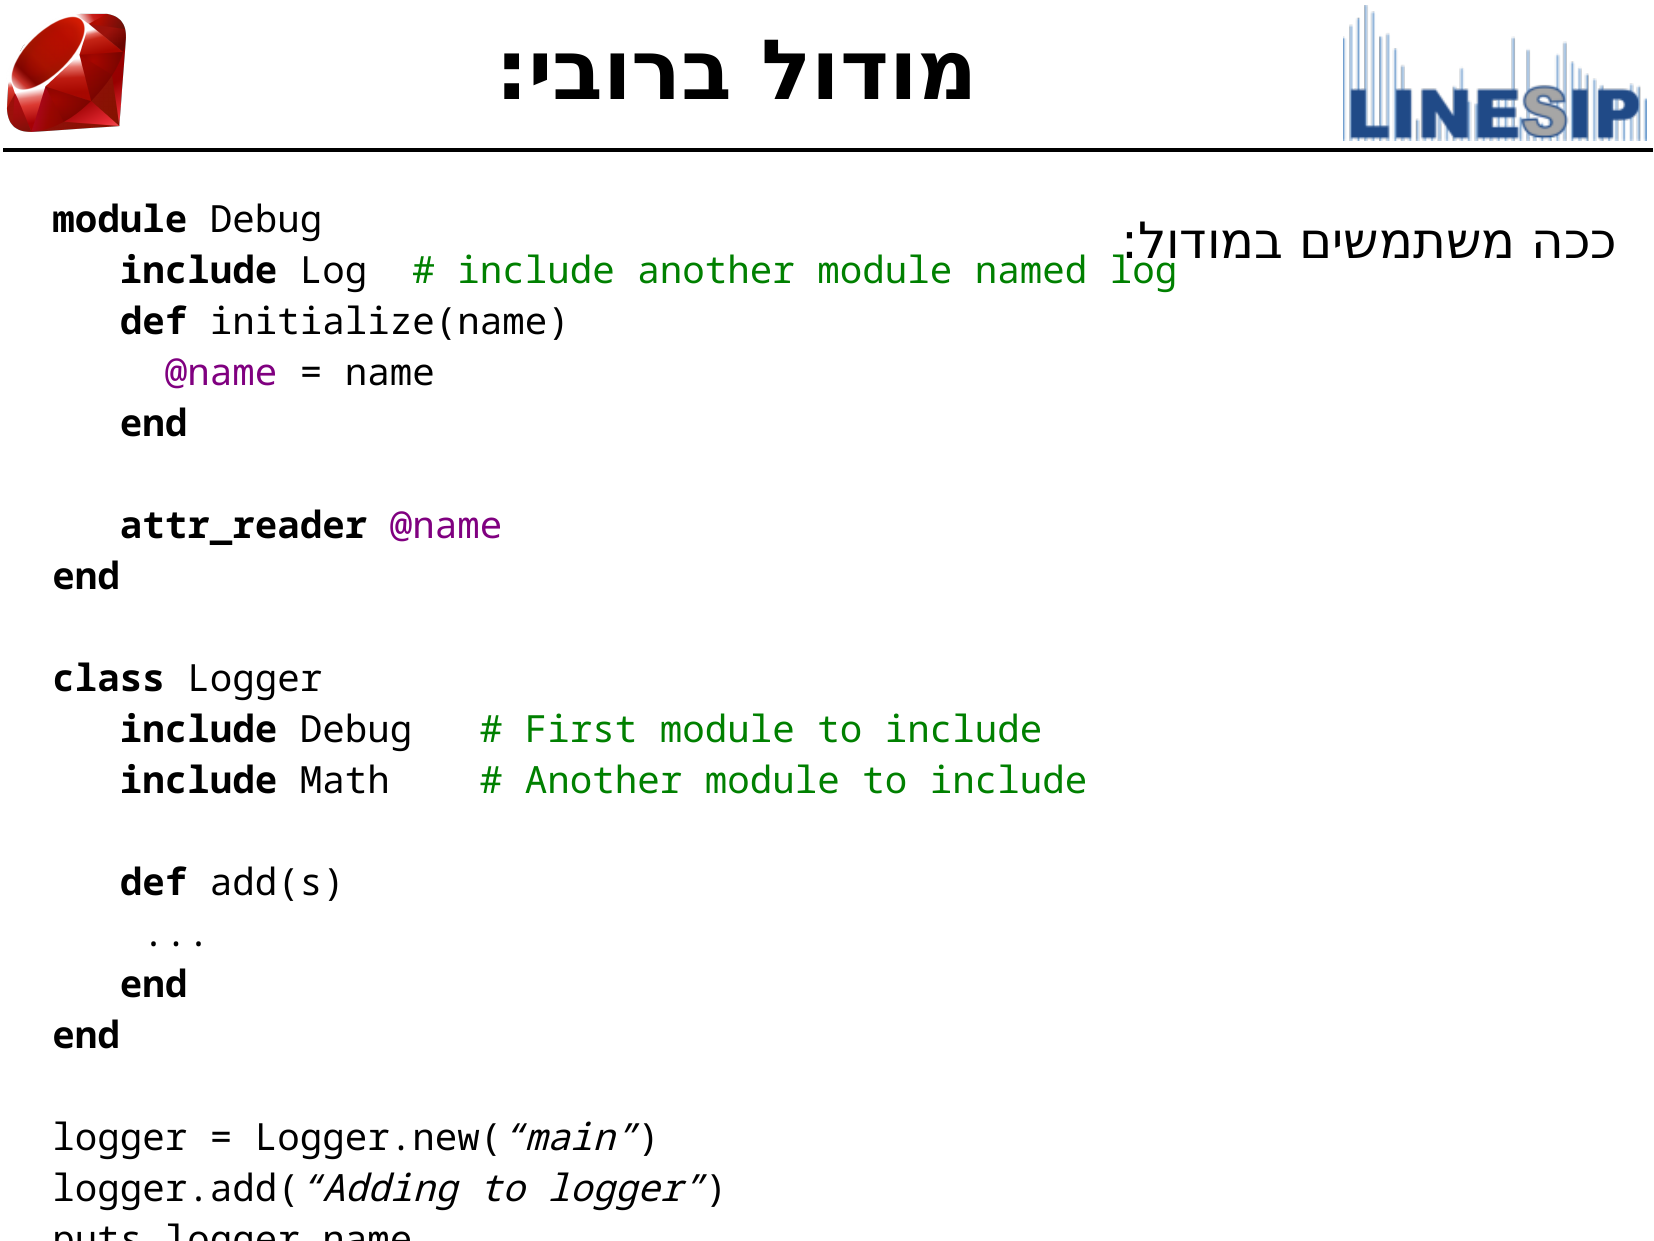

מודול ברובי:
ככה משתמשים במודול:
module Debug
 include Log # include another module named log
 def initialize(name)
 @name = name
 end
 attr_reader @name
end
class Logger
 include Debug # First module to include
 include Math # Another module to include
 def add(s)
 ...
 end
end
logger = Logger.new(“main”)
logger.add(“Adding to logger”)
puts logger.name